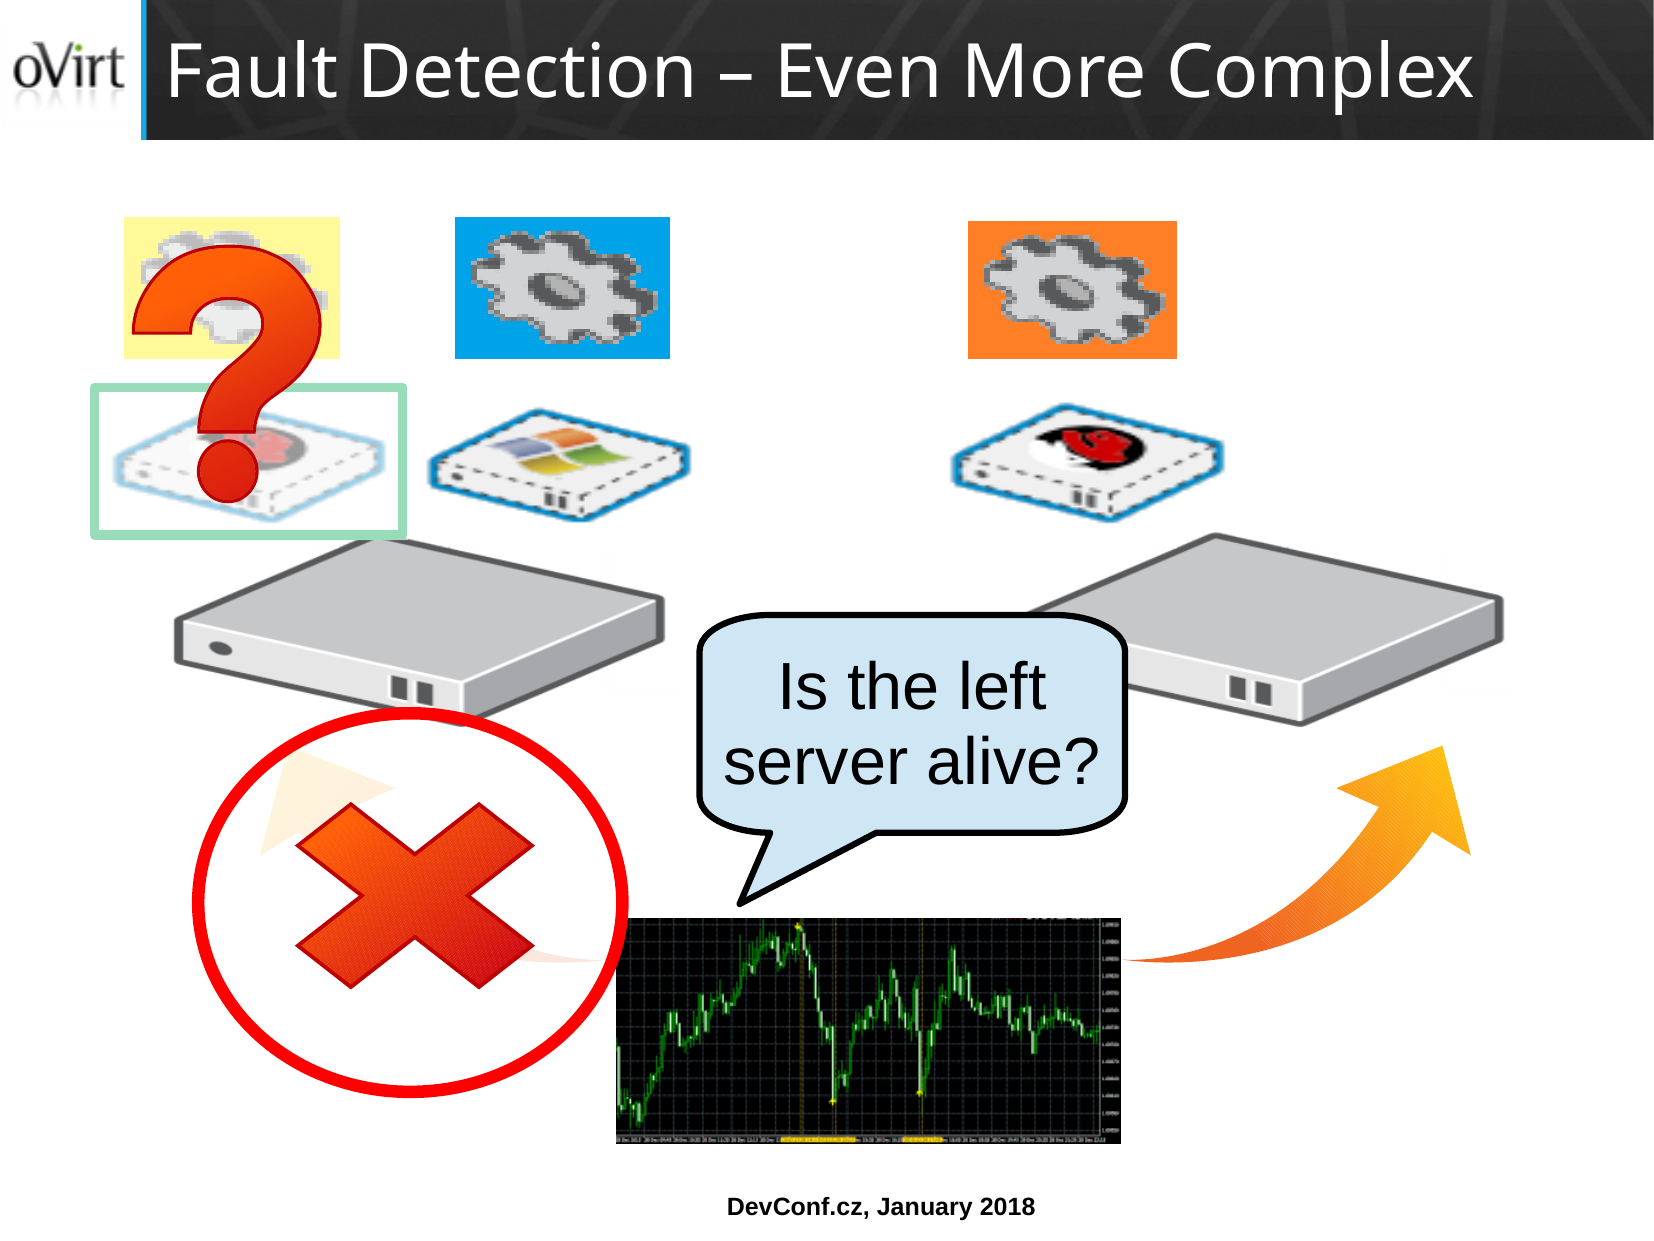

# Fault Detection – Even More Complex
Is the left
server alive?